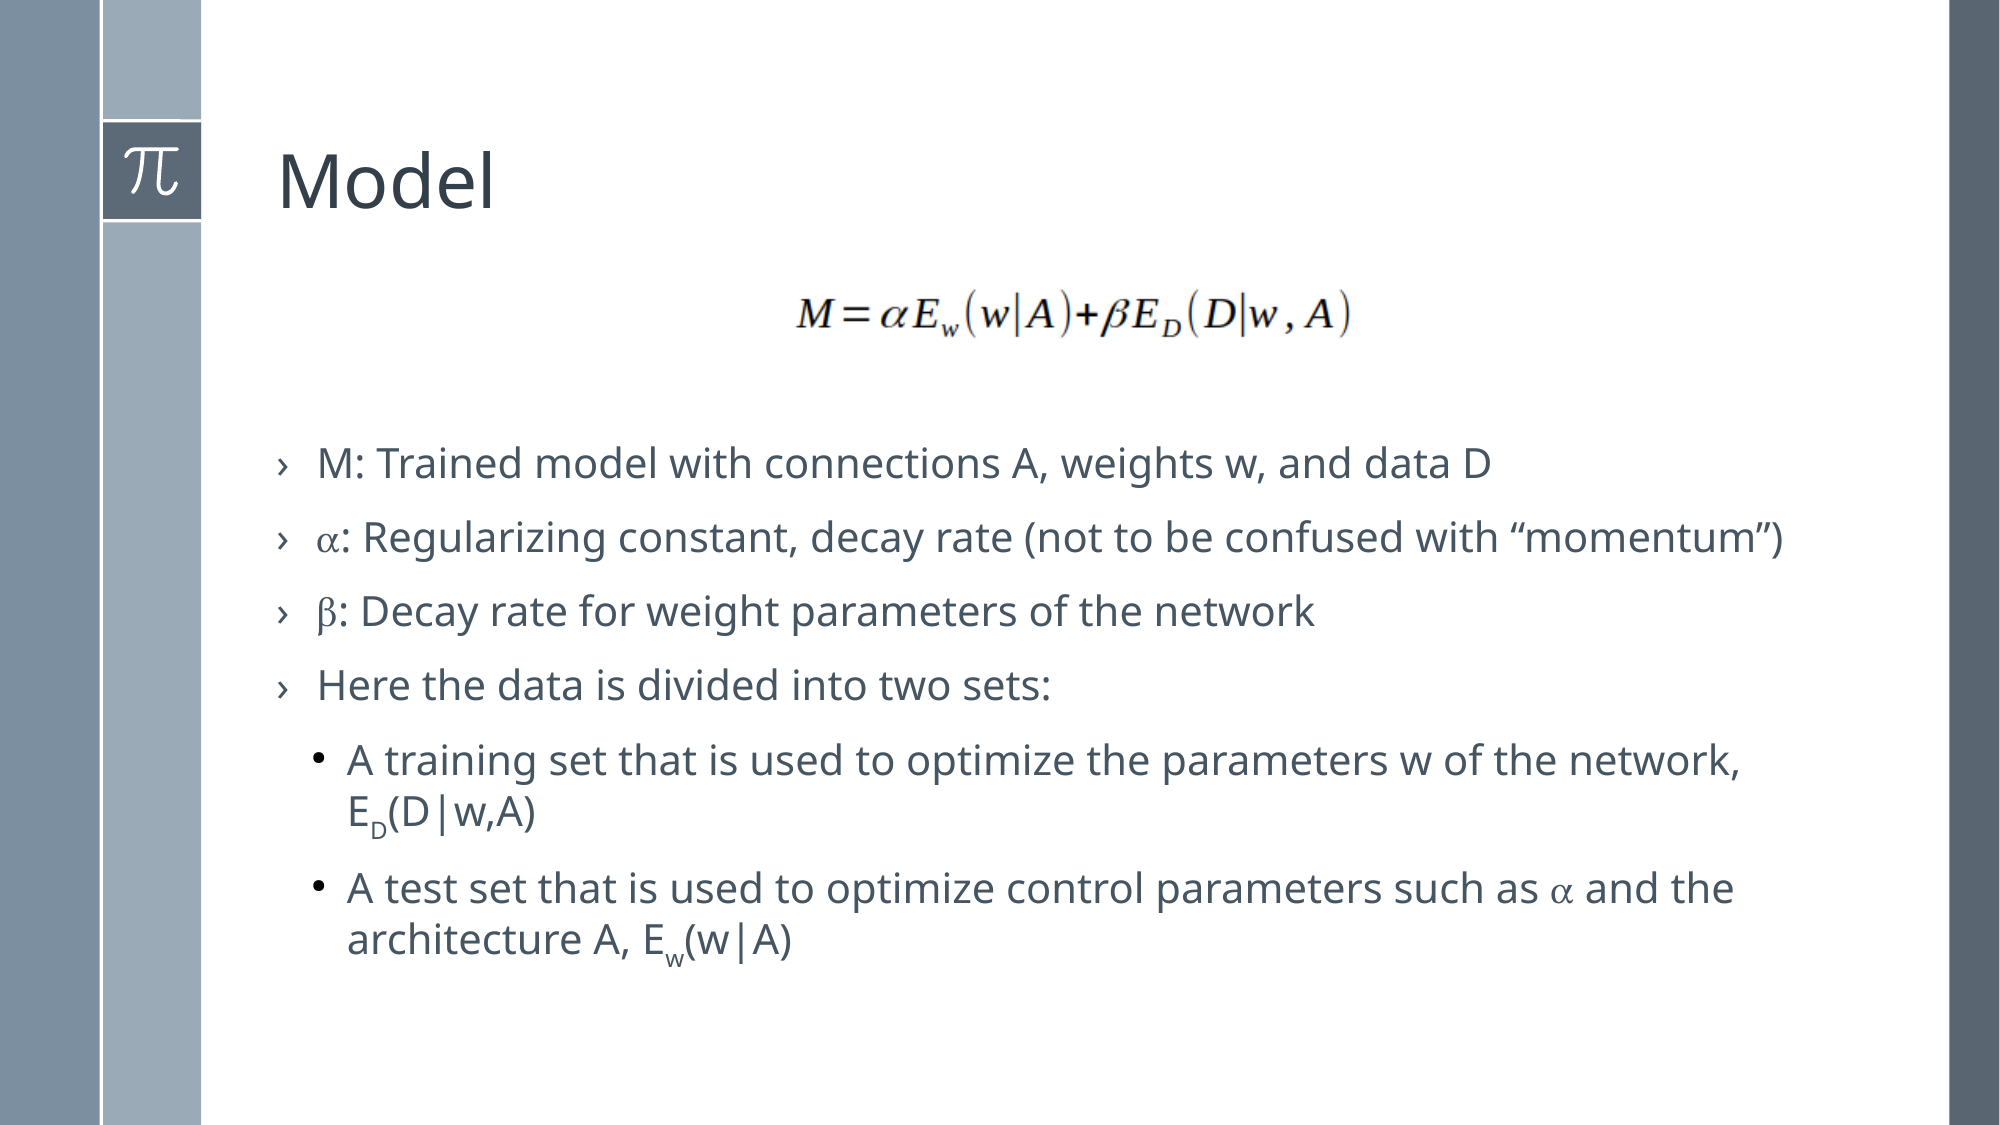

Model
M: Trained model with connections A, weights w, and data D
α: Regularizing constant, decay rate (not to be confused with “momentum”)
β: Decay rate for weight parameters of the network
Here the data is divided into two sets:
A training set that is used to optimize the parameters w of the network, ED(D|w,A)
A test set that is used to optimize control parameters such as α and the architecture A, Ew(w|A)